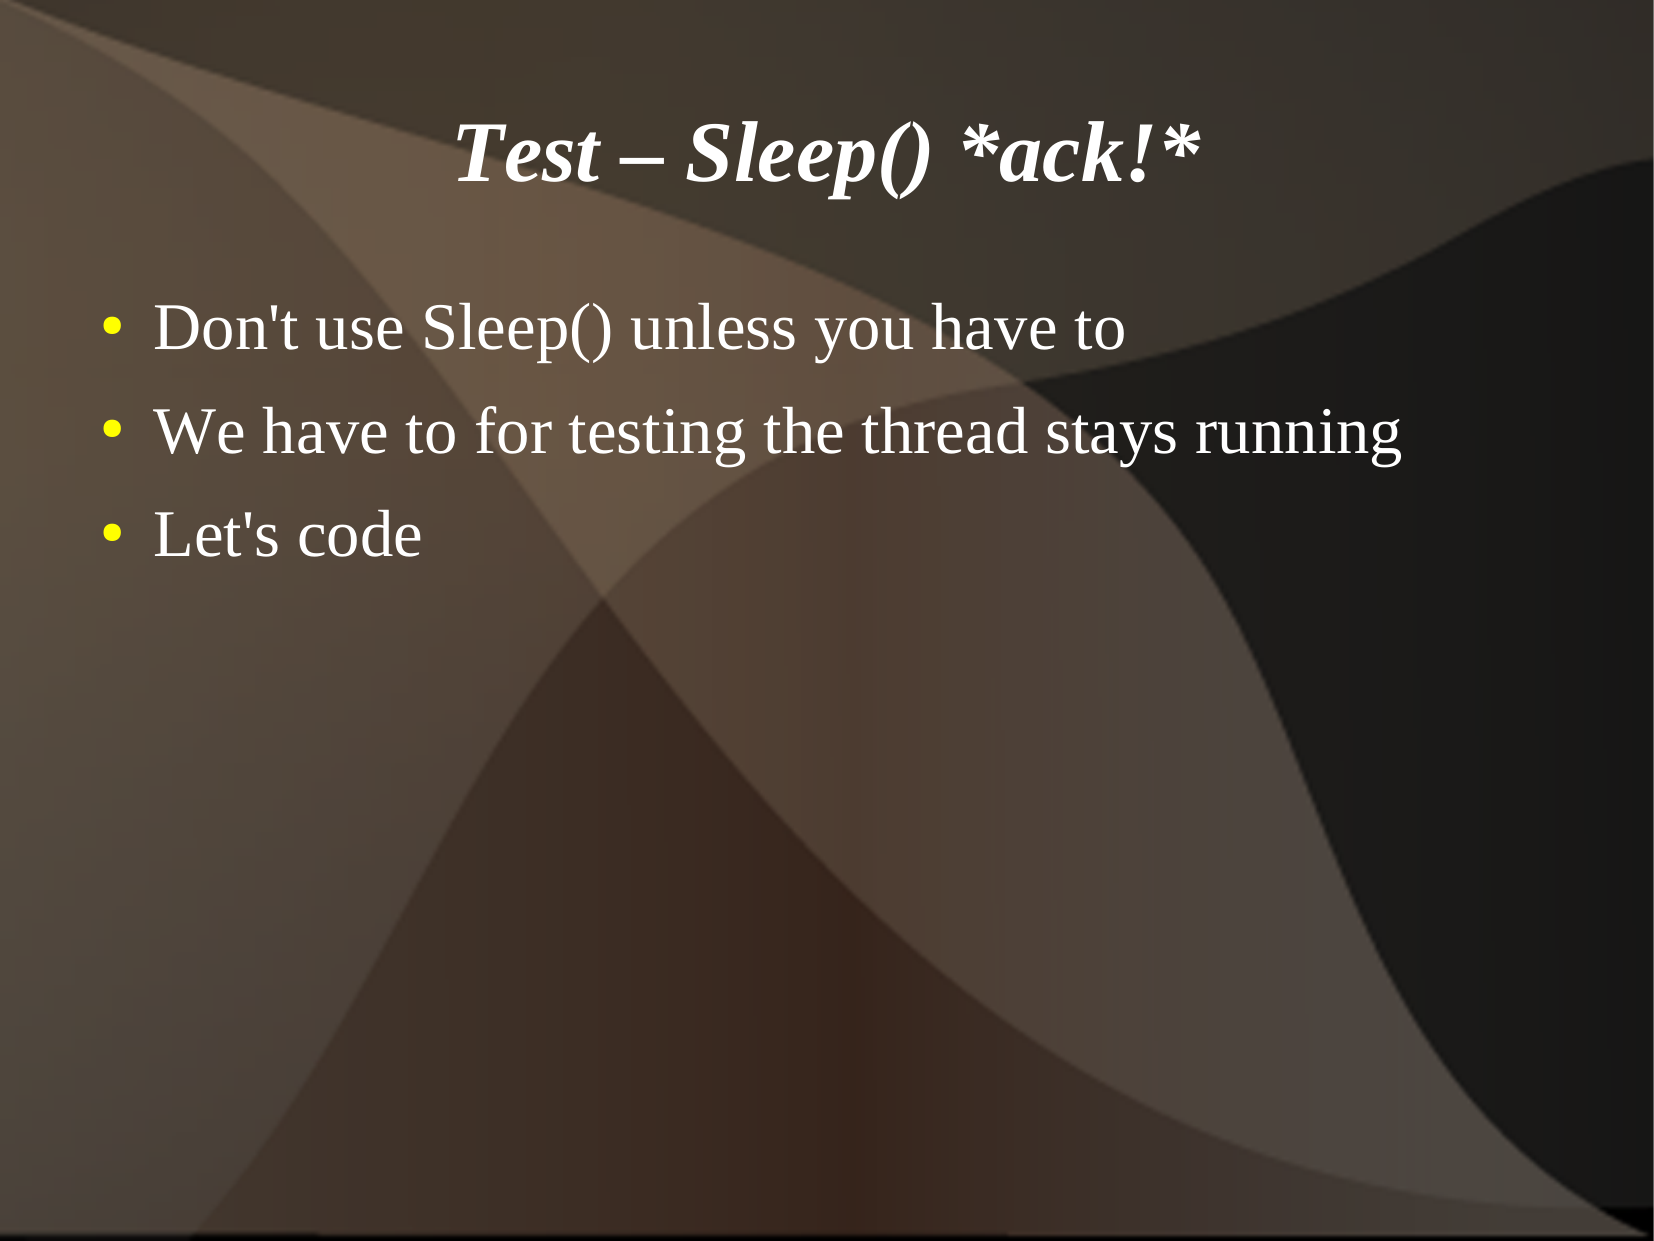

# Test – Sleep() *ack!*
Don't use Sleep() unless you have to
We have to for testing the thread stays running
Let's code